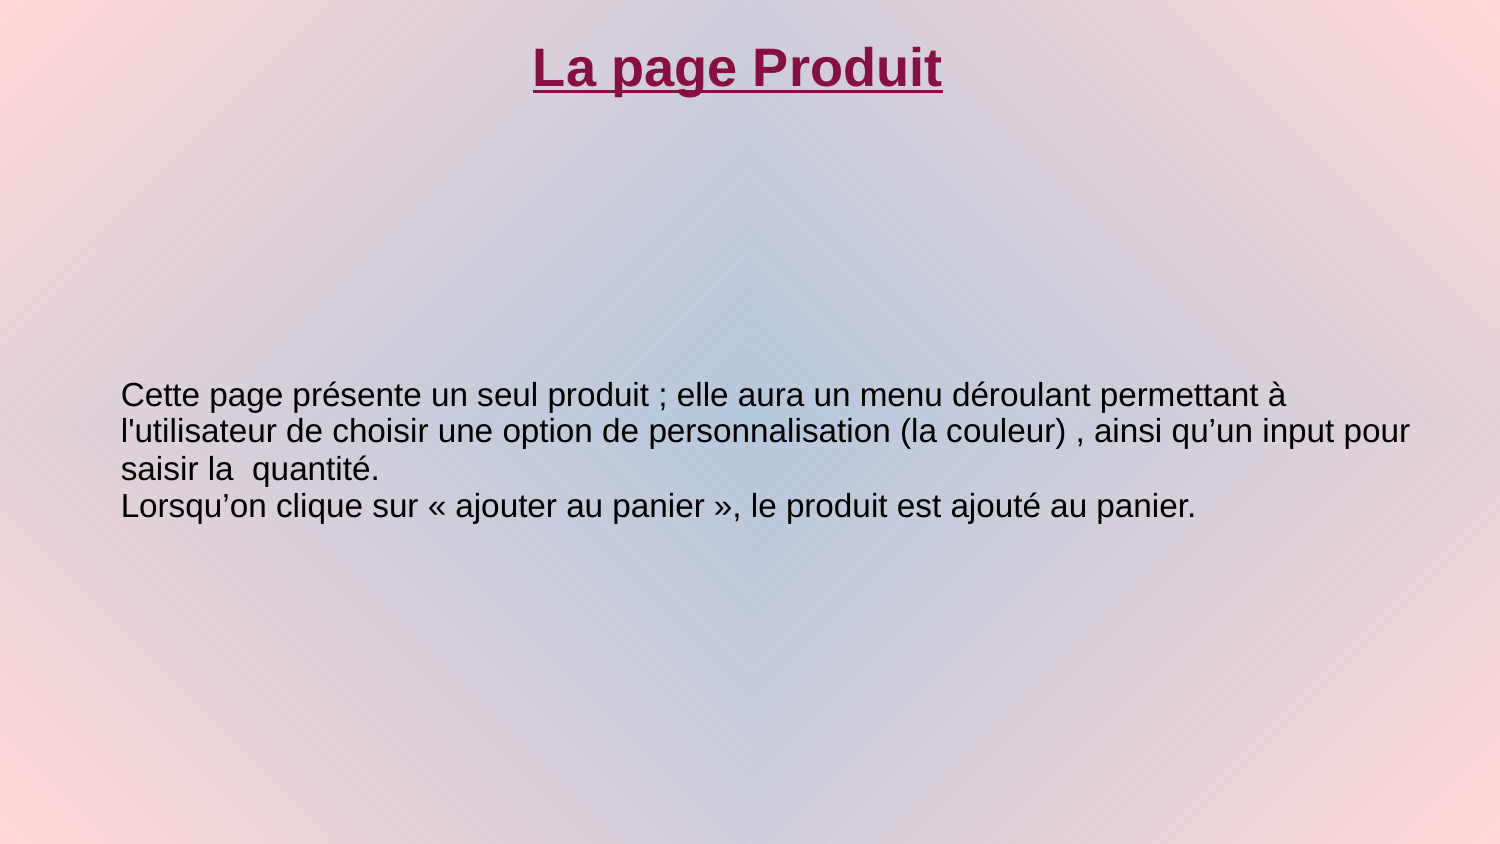

La page Produit
Cette page présente un seul produit ; elle aura un menu déroulant permettant à l'utilisateur de choisir une option de personnalisation (la couleur) , ainsi qu’un input pour saisir la quantité.
Lorsqu’on clique sur « ajouter au panier », le produit est ajouté au panier.